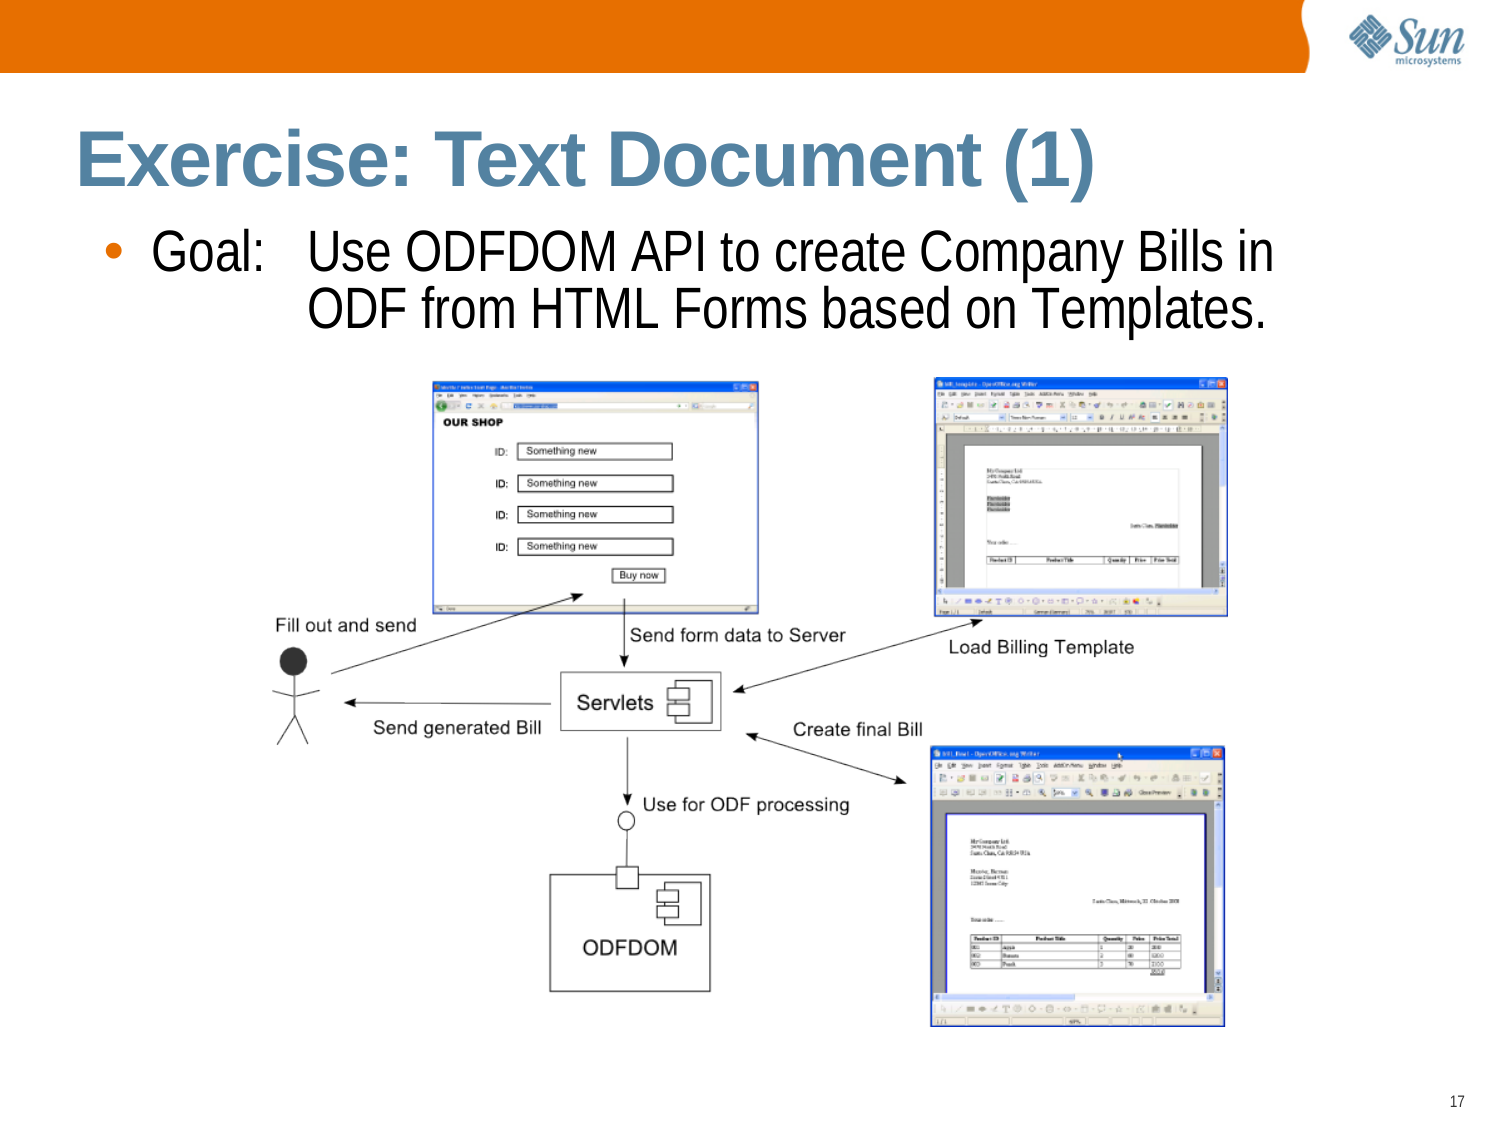

# Exercise: Text Document (1)
Goal:	Use ODFDOM API to create Company Bills in
	ODF from HTML Forms based on Templates.